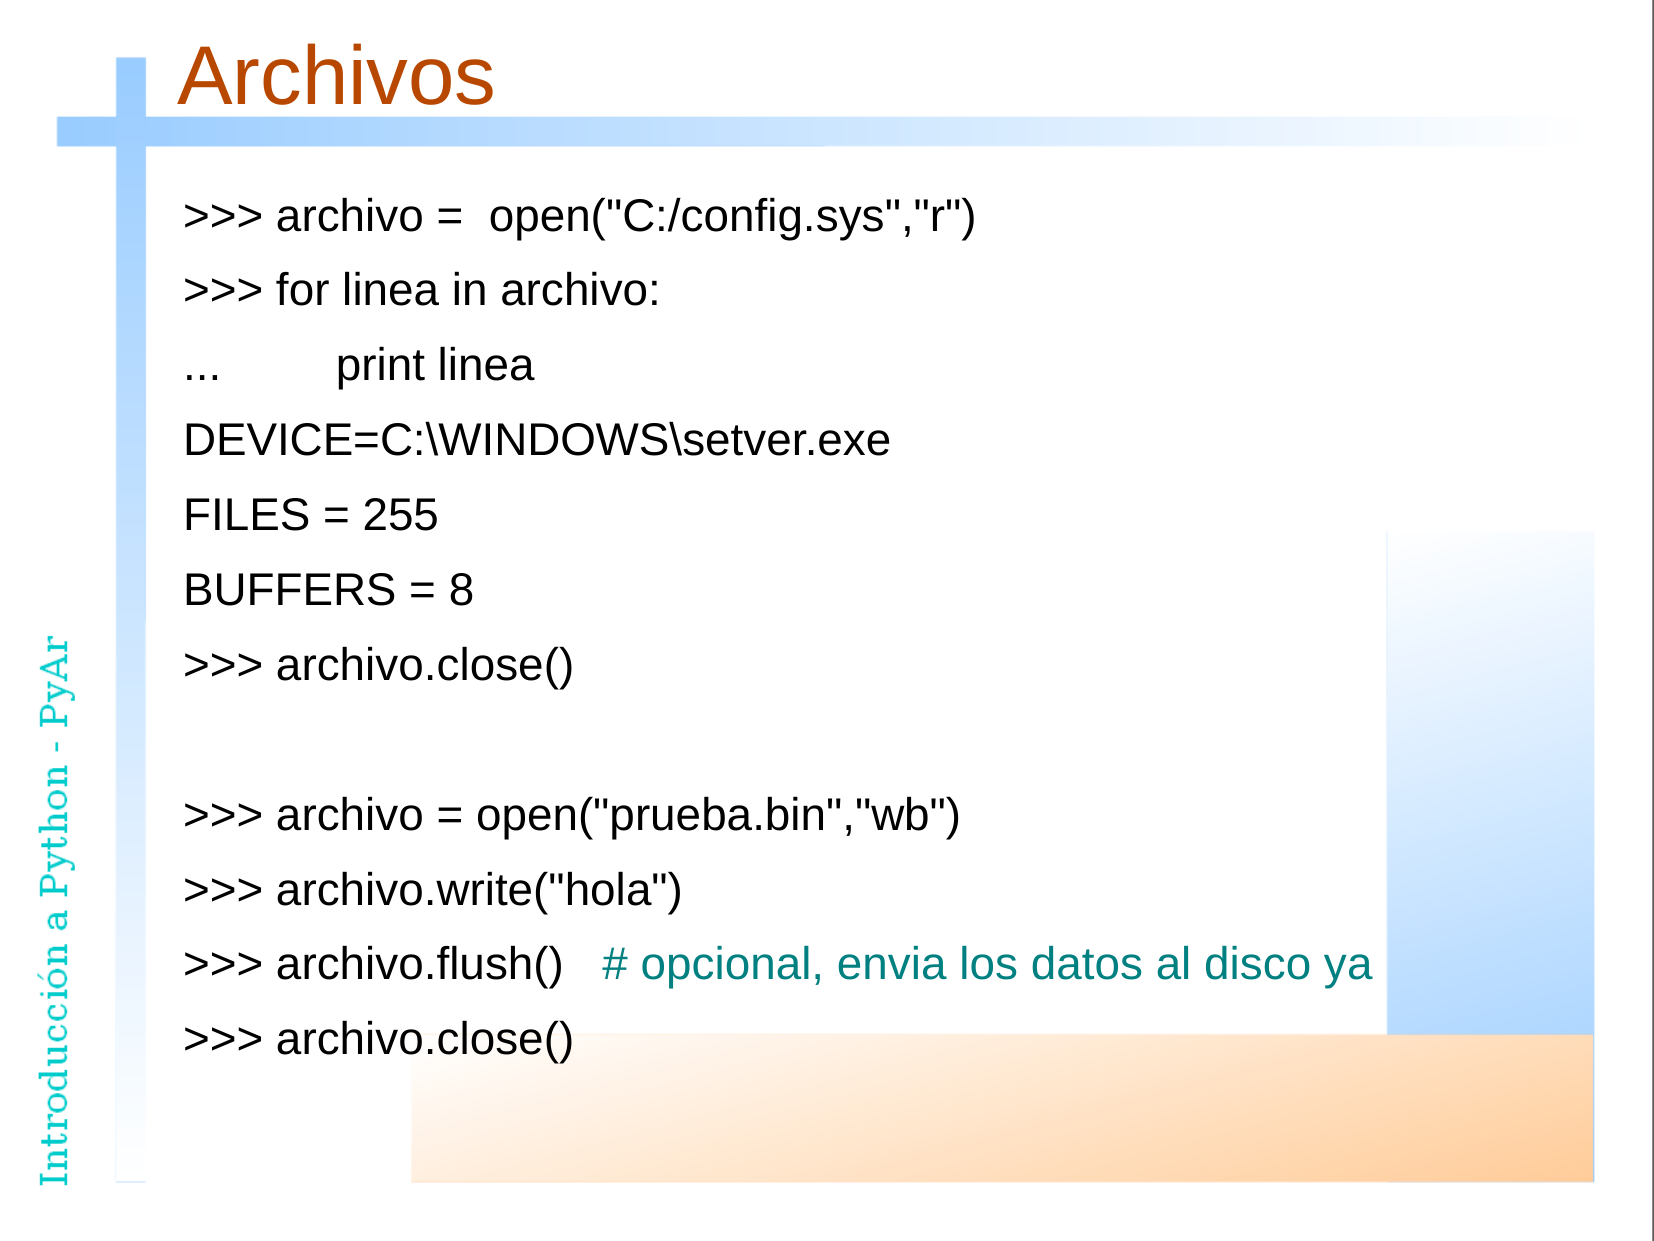

# Archivos
>>> archivo = open("C:/config.sys","r")
>>> for linea in archivo:
... print linea
DEVICE=C:\WINDOWS\setver.exe
FILES = 255
BUFFERS = 8
>>> archivo.close()
>>> archivo = open("prueba.bin","wb")
>>> archivo.write("hola")
>>> archivo.flush() # opcional, envia los datos al disco ya
>>> archivo.close()